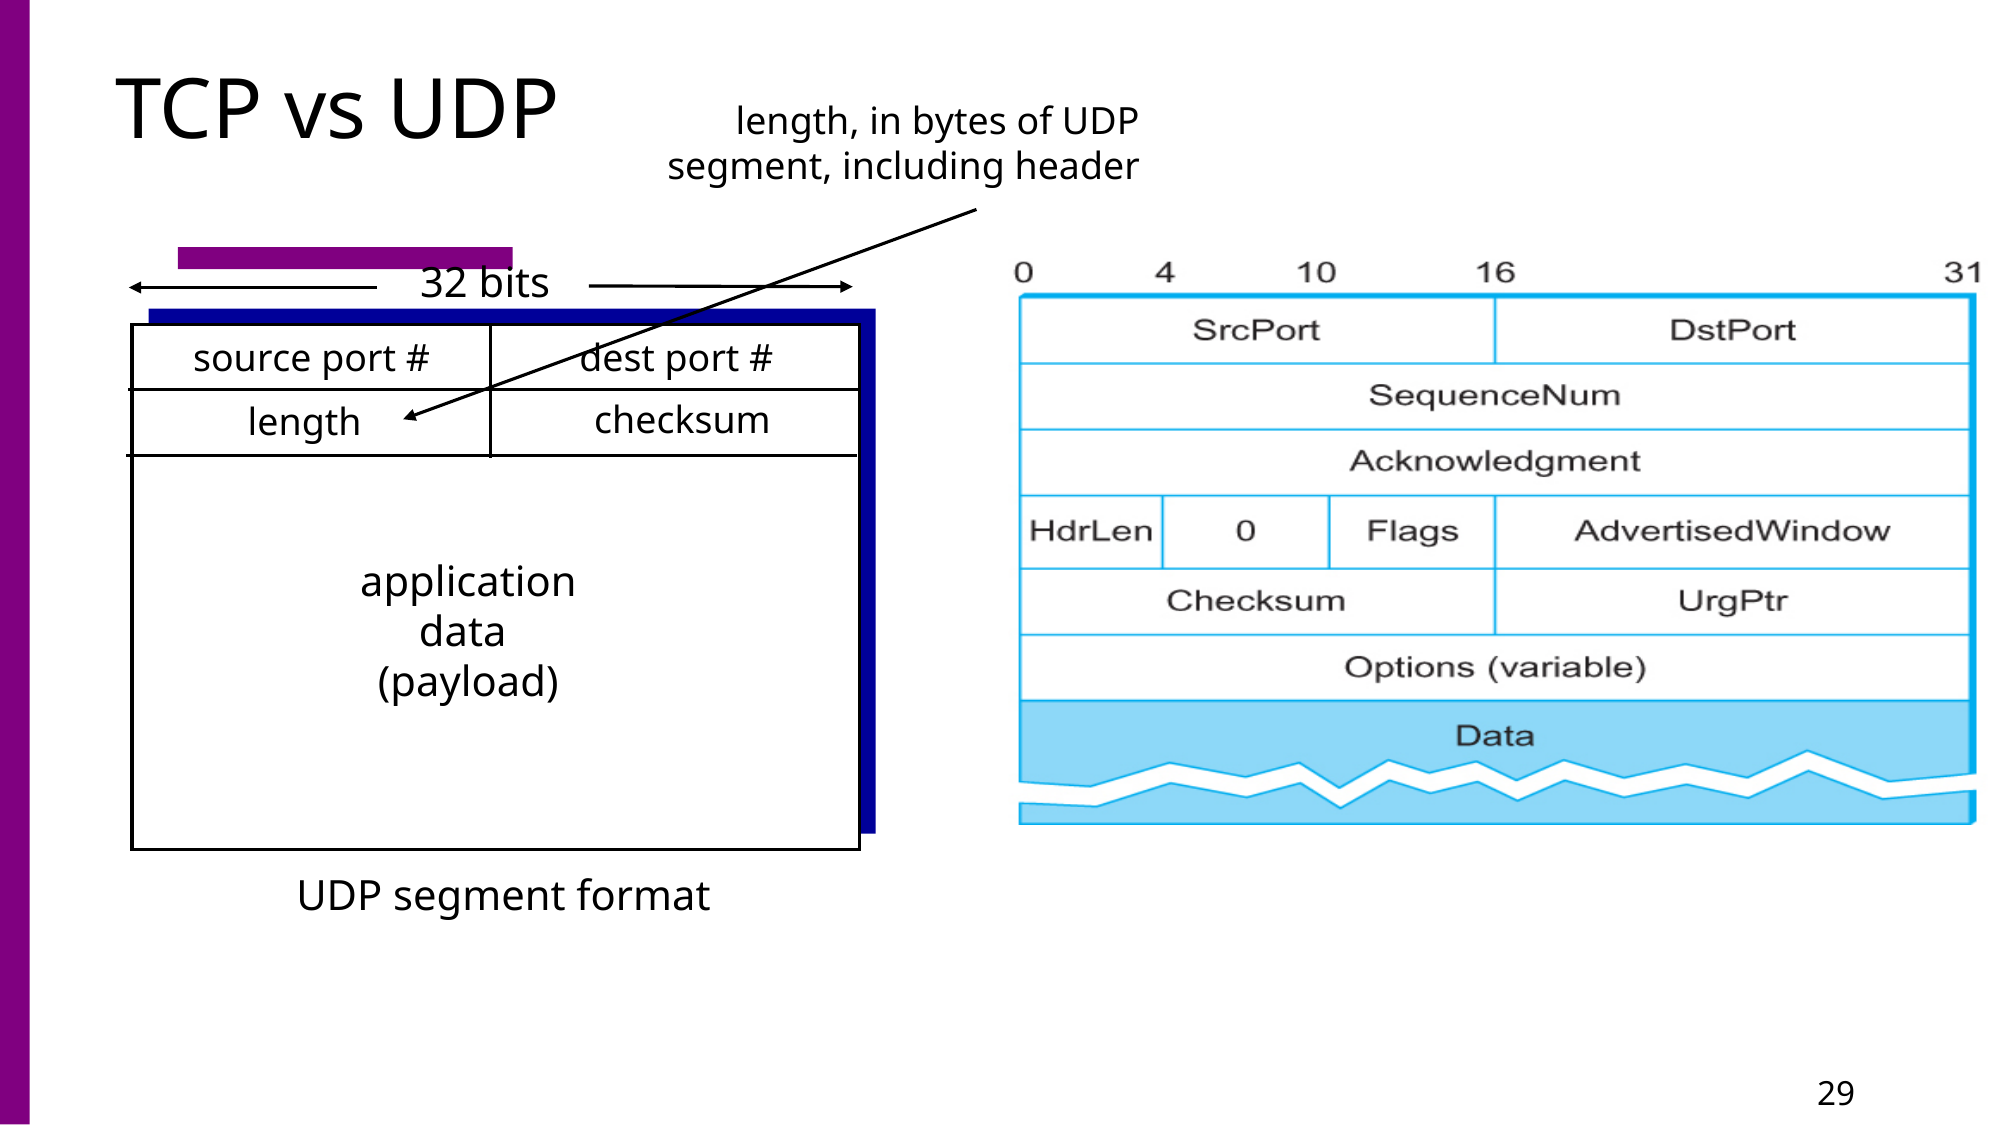

# TCP vs UDP
length, in bytes of UDP segment, including header
32 bits
source port #
dest port #
checksum
length
application
data
(payload)
UDP segment format